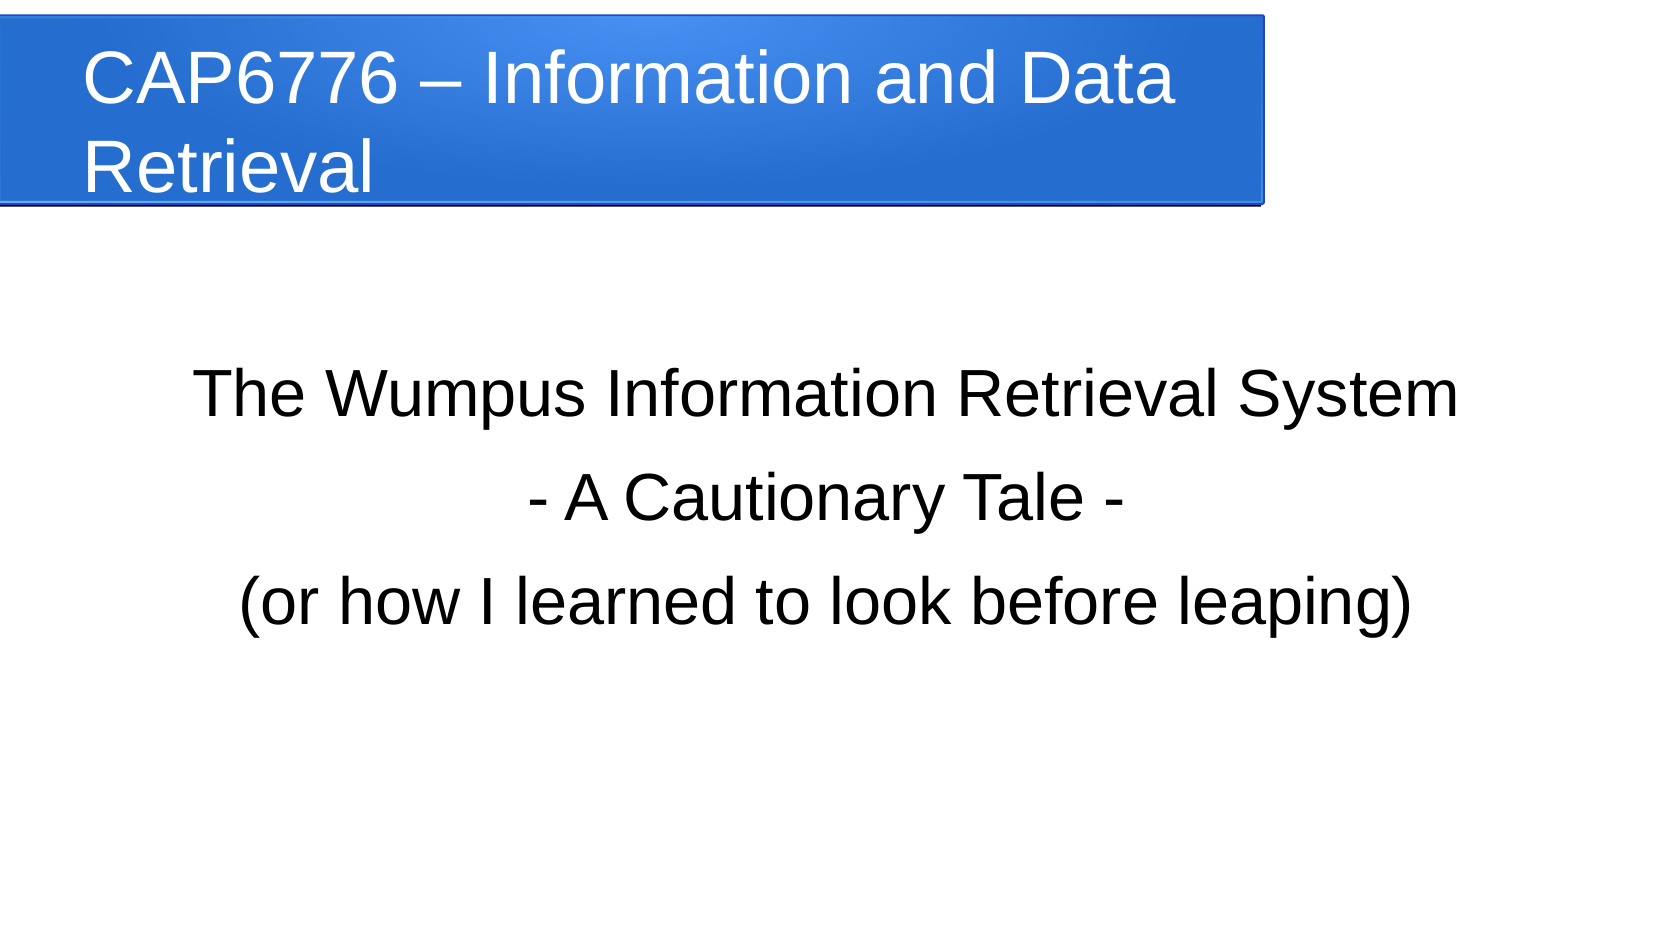

# CAP6776 – Information and Data Retrieval
The Wumpus Information Retrieval System
- A Cautionary Tale -
(or how I learned to look before leaping)